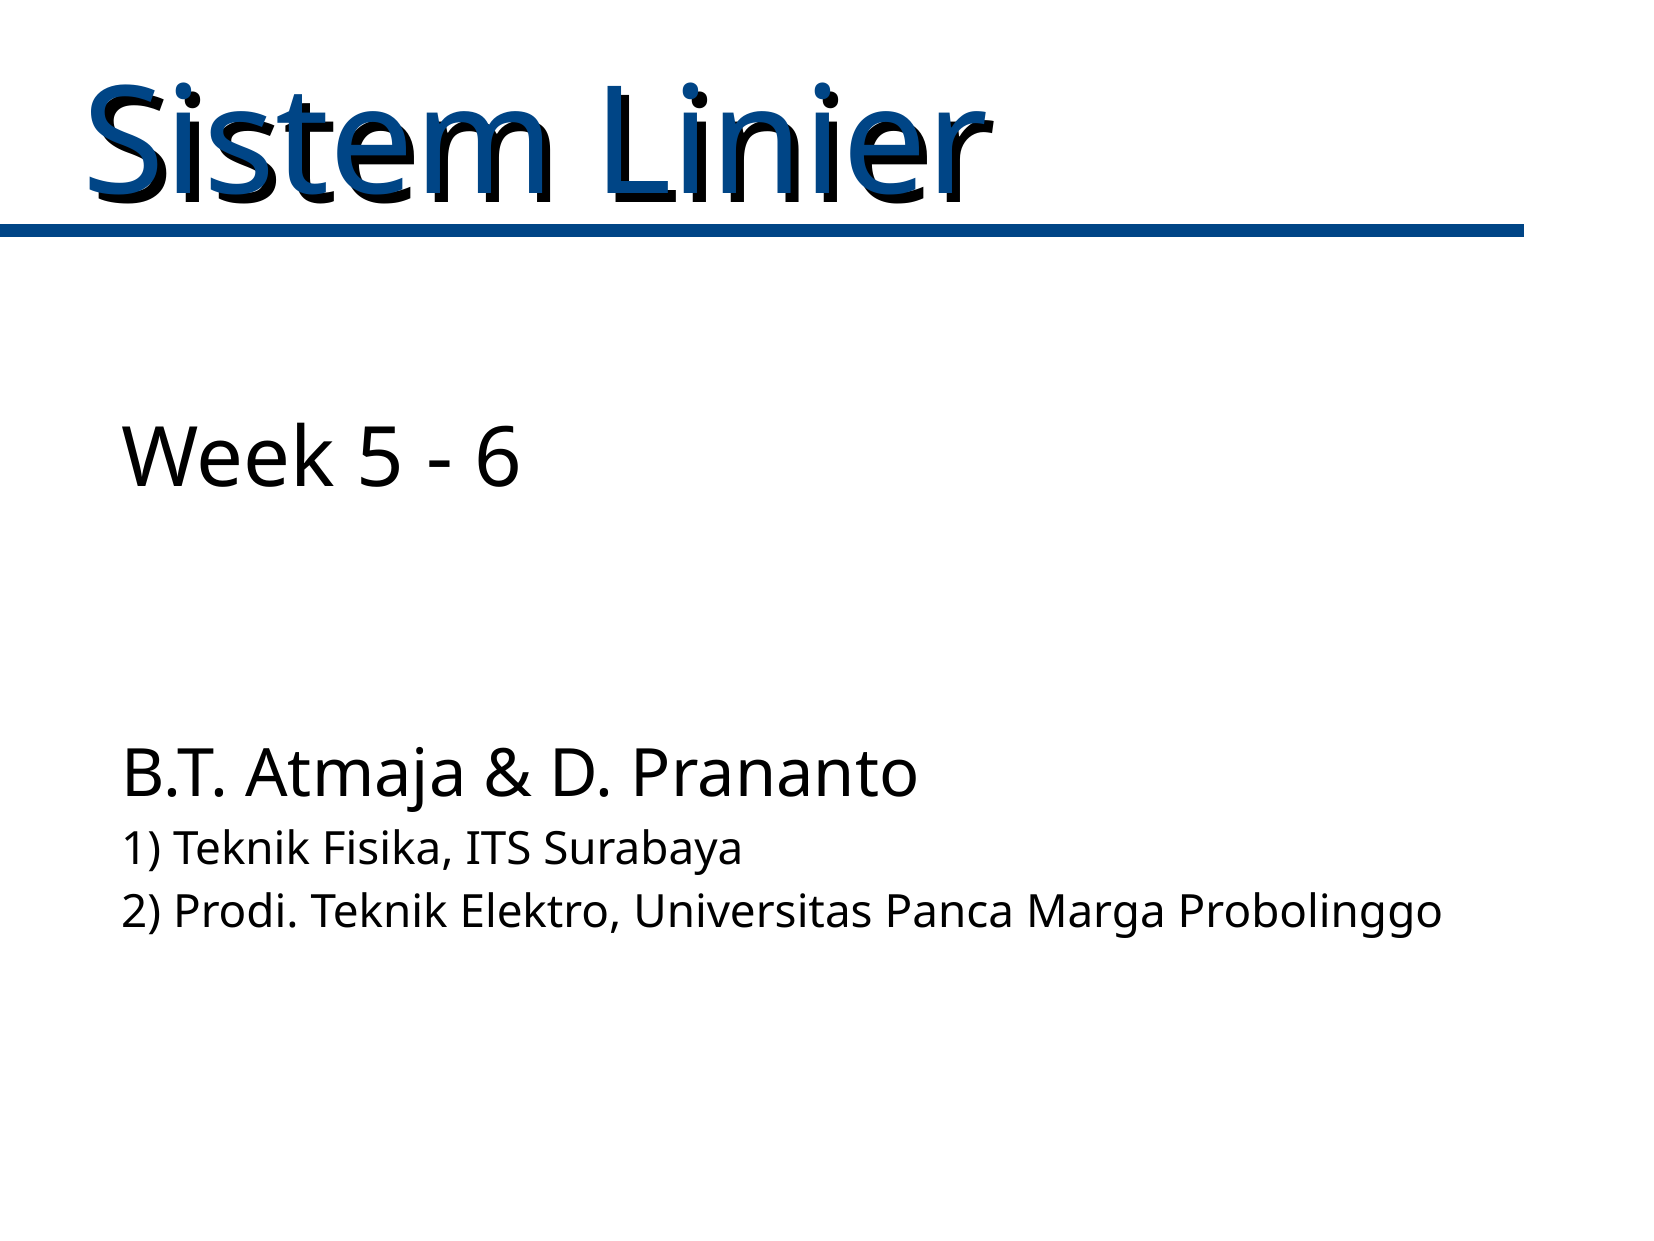

# Sistem Linier
Week 5 - 6
B.T. Atmaja & D. Prananto
1) Teknik Fisika, ITS Surabaya
2) Prodi. Teknik Elektro, Universitas Panca Marga Probolinggo